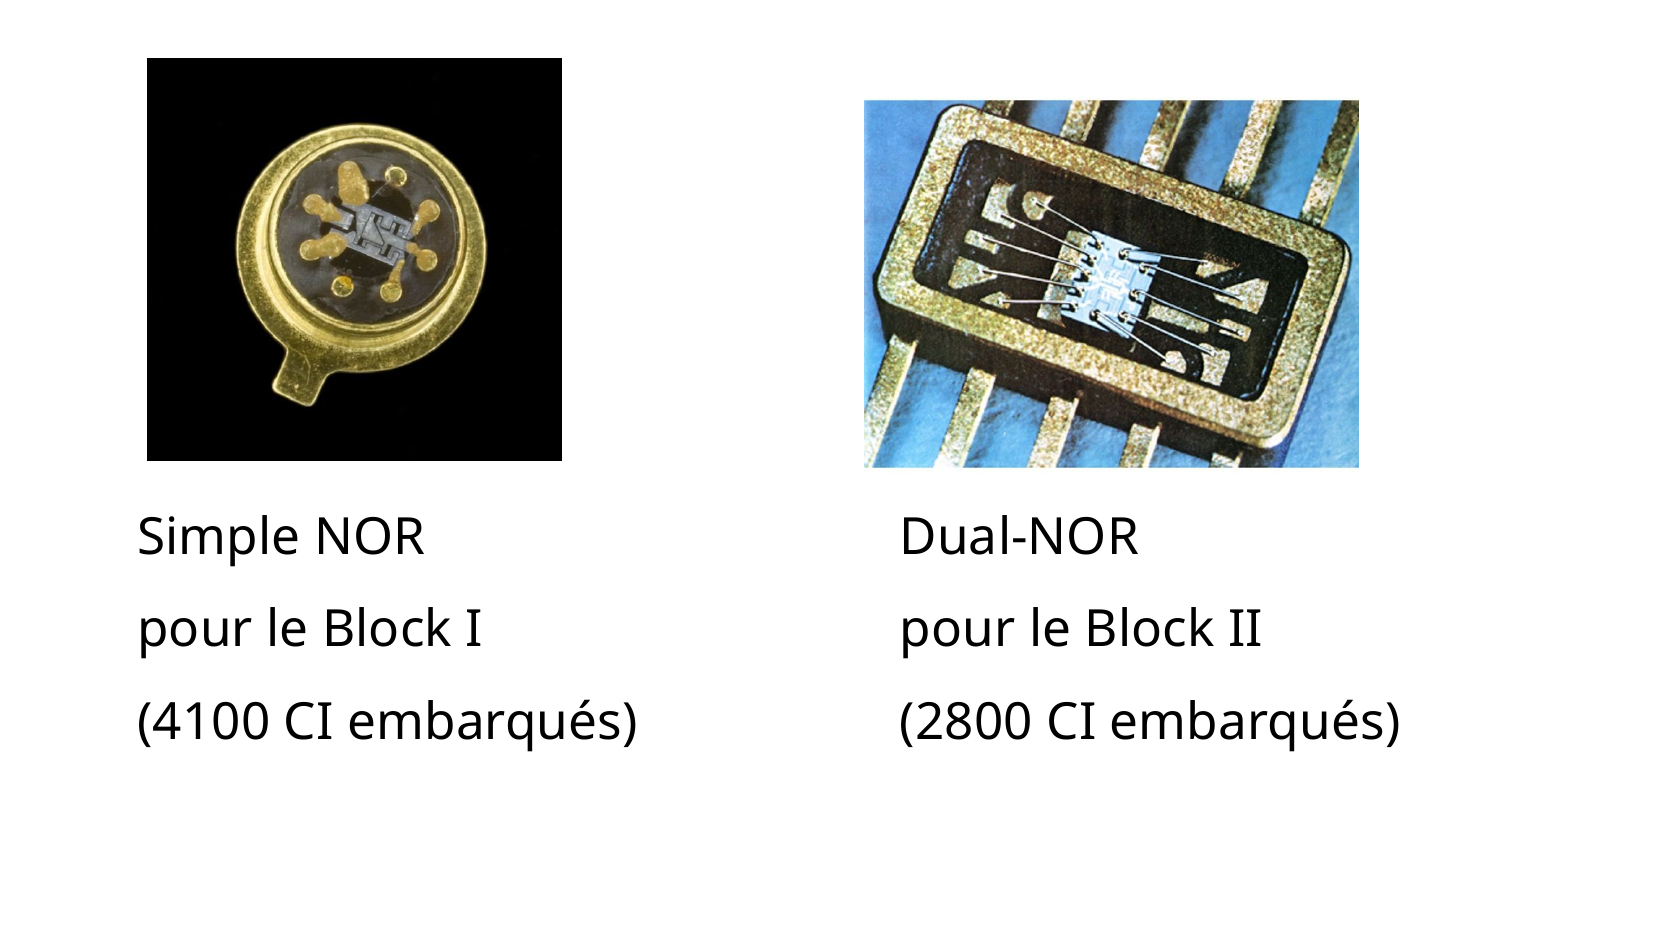

# Simple NOR
pour le Block I
(4100 CI embarqués)
Dual-NOR
pour le Block II
(2800 CI embarqués)